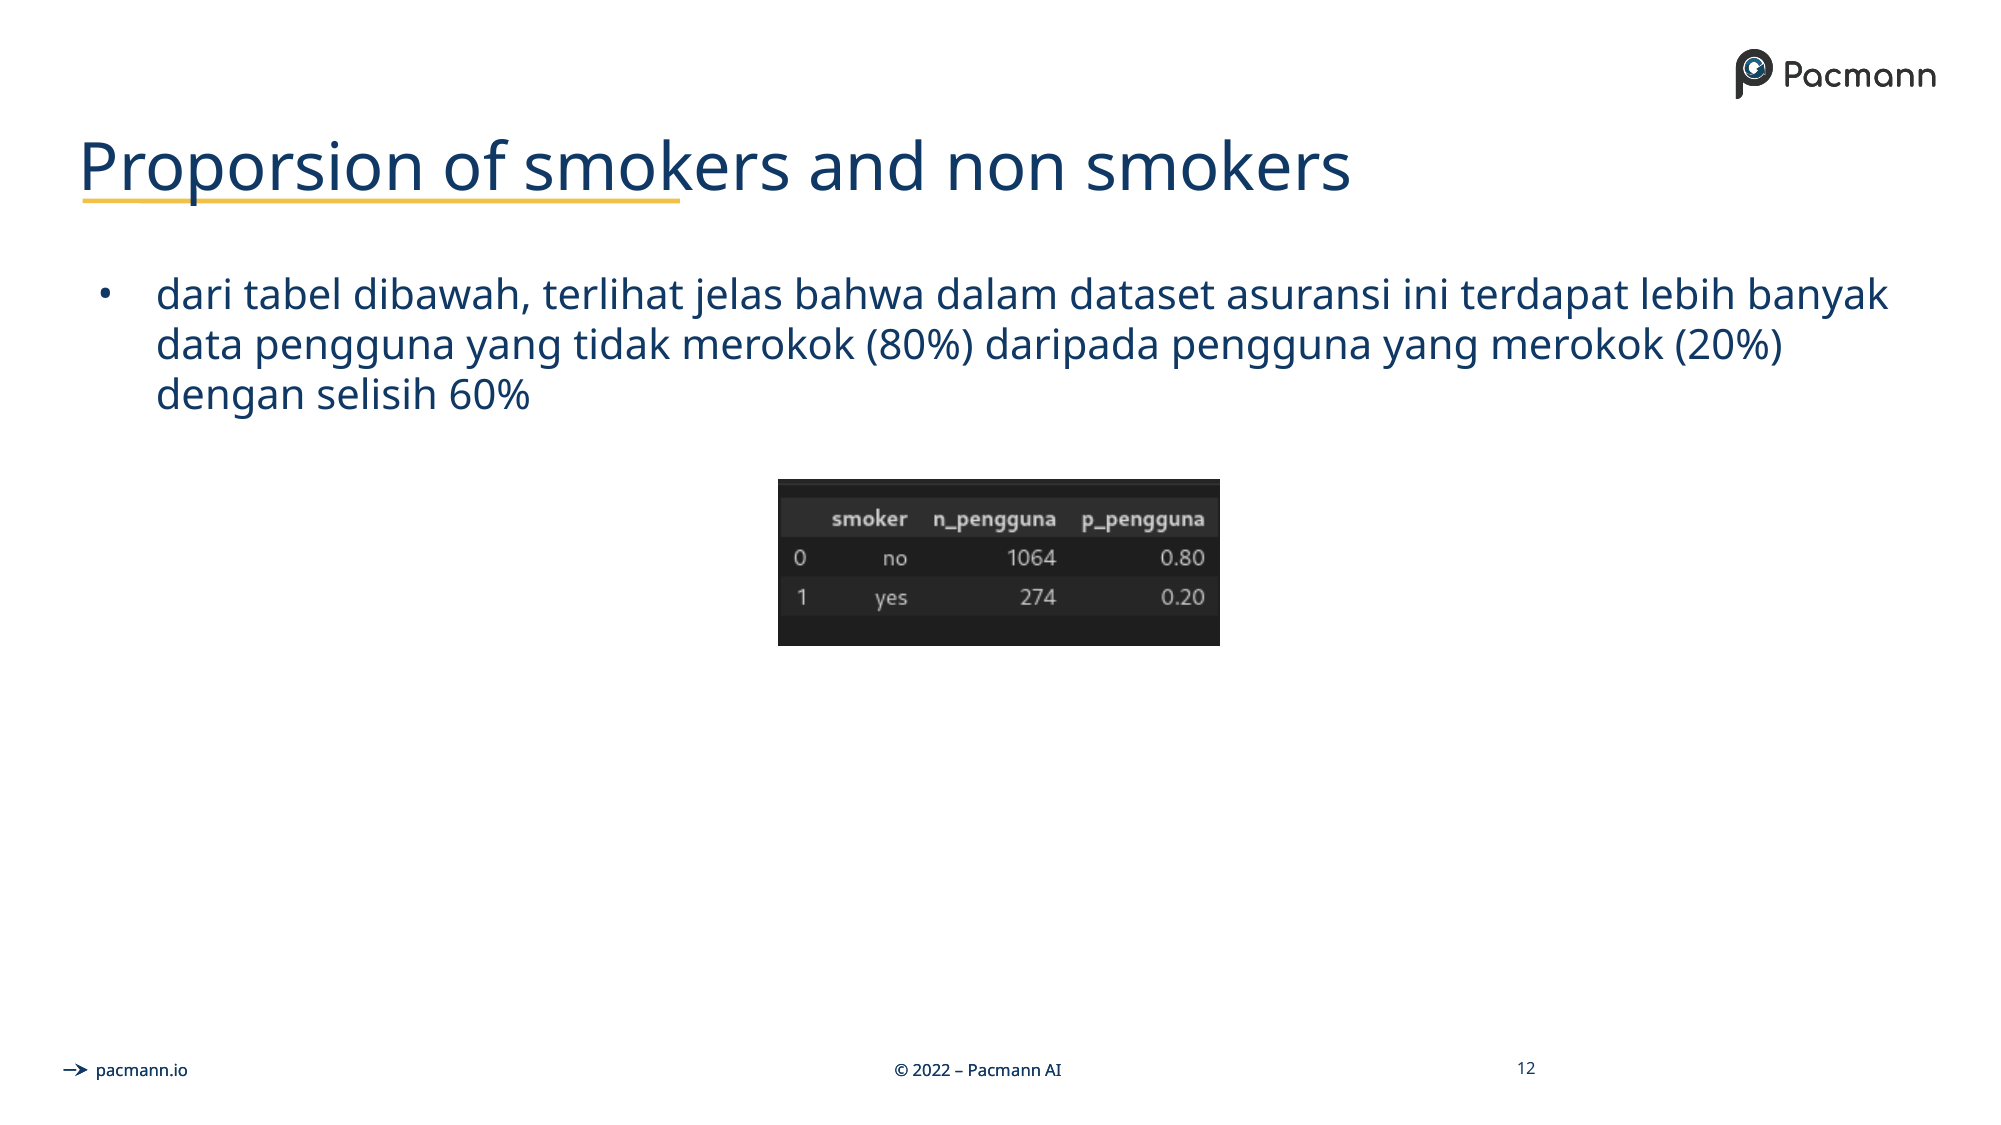

# Proporsion of smokers and non smokers
dari tabel dibawah, terlihat jelas bahwa dalam dataset asuransi ini terdapat lebih banyak data pengguna yang tidak merokok (80%) daripada pengguna yang merokok (20%) dengan selisih 60%